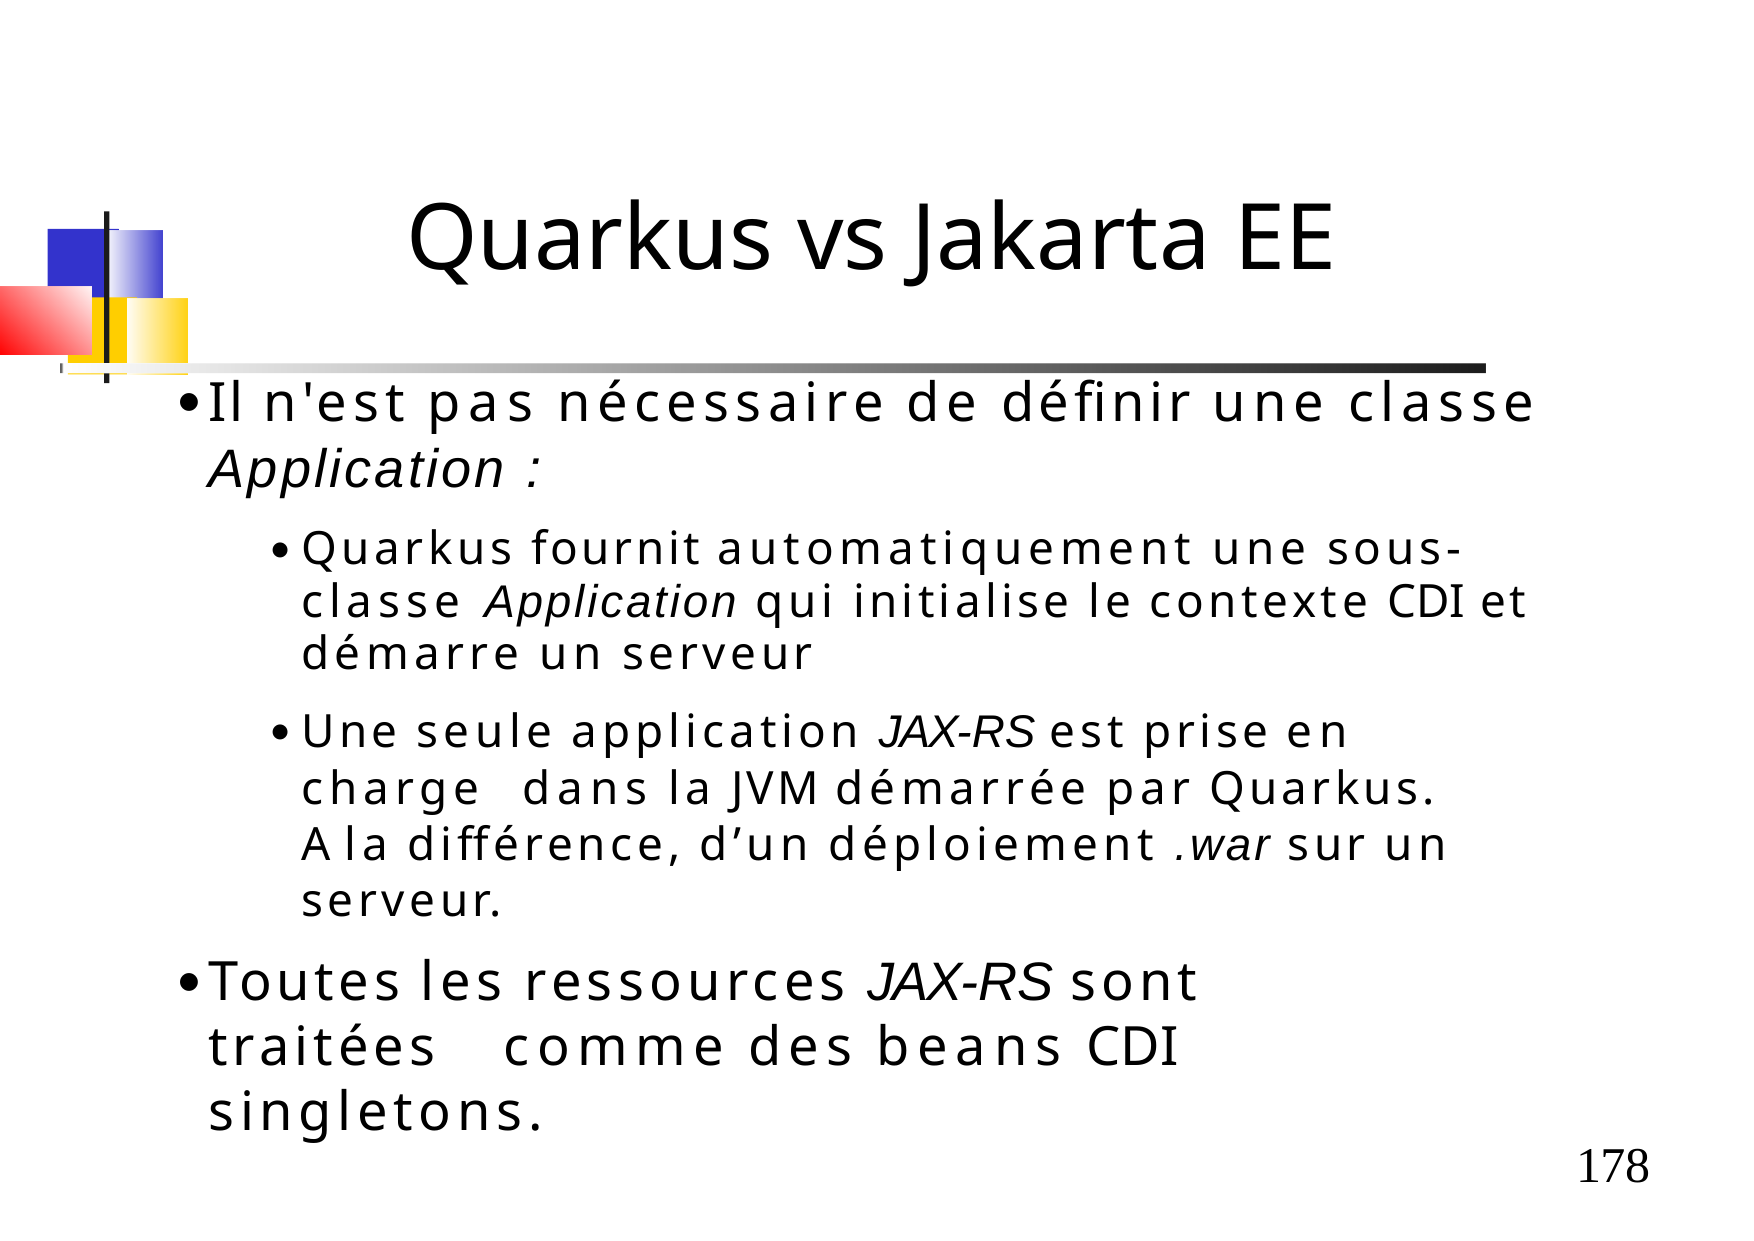

# Quarkus vs Jakarta EE
Il n'est pas nécessaire de définir une classe Application :
Quarkus fournit automatiquement une sous-classe Application qui initialise le contexte CDI et démarre un serveur
Une seule application JAX-RS est prise en charge 	dans la JVM démarrée par Quarkus.
A la différence, d’un déploiement .war sur un serveur.
Toutes les ressources JAX-RS sont traitées 	comme des beans CDI singletons.
178